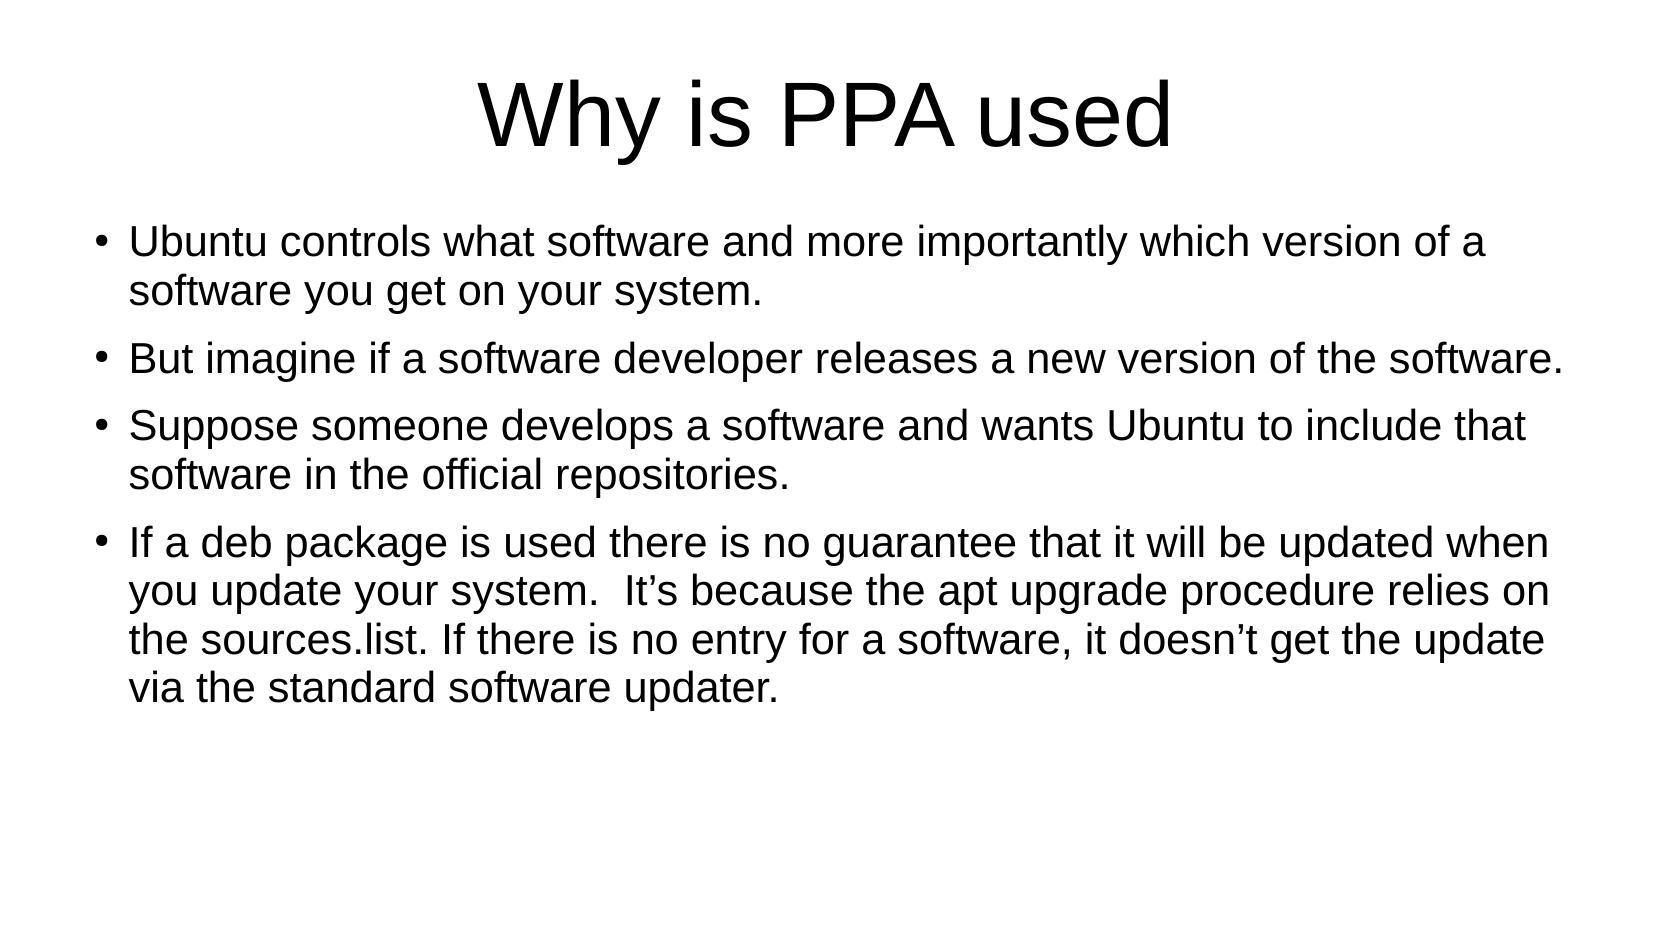

# Why is PPA used
Ubuntu controls what software and more importantly which version of a software you get on your system.
But imagine if a software developer releases a new version of the software.
Suppose someone develops a software and wants Ubuntu to include that software in the official repositories.
If a deb package is used there is no guarantee that it will be updated when you update your system. It’s because the apt upgrade procedure relies on the sources.list. If there is no entry for a software, it doesn’t get the update via the standard software updater.